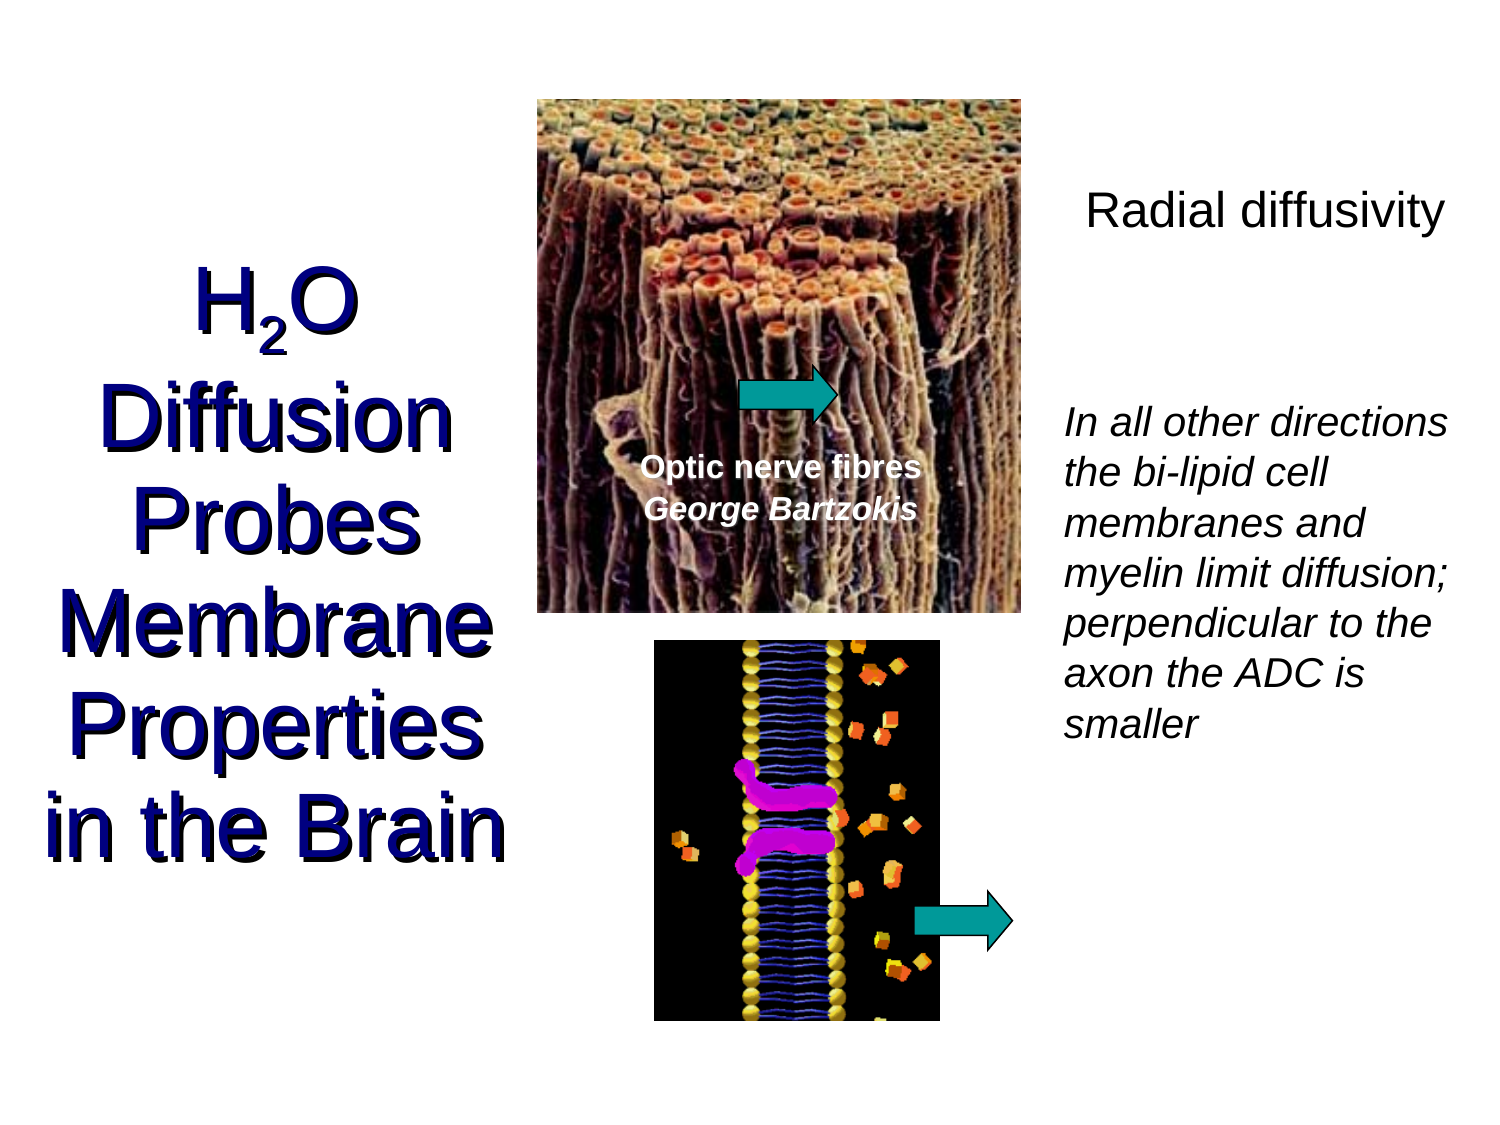

Radial diffusivity
# H2O Diffusion Probes Membrane Properties in the Brain
In all other directions the bi-lipid cell membranes and myelin limit diffusion; perpendicular to the axon the ADC is smaller
Optic nerve fibres
George Bartzokis